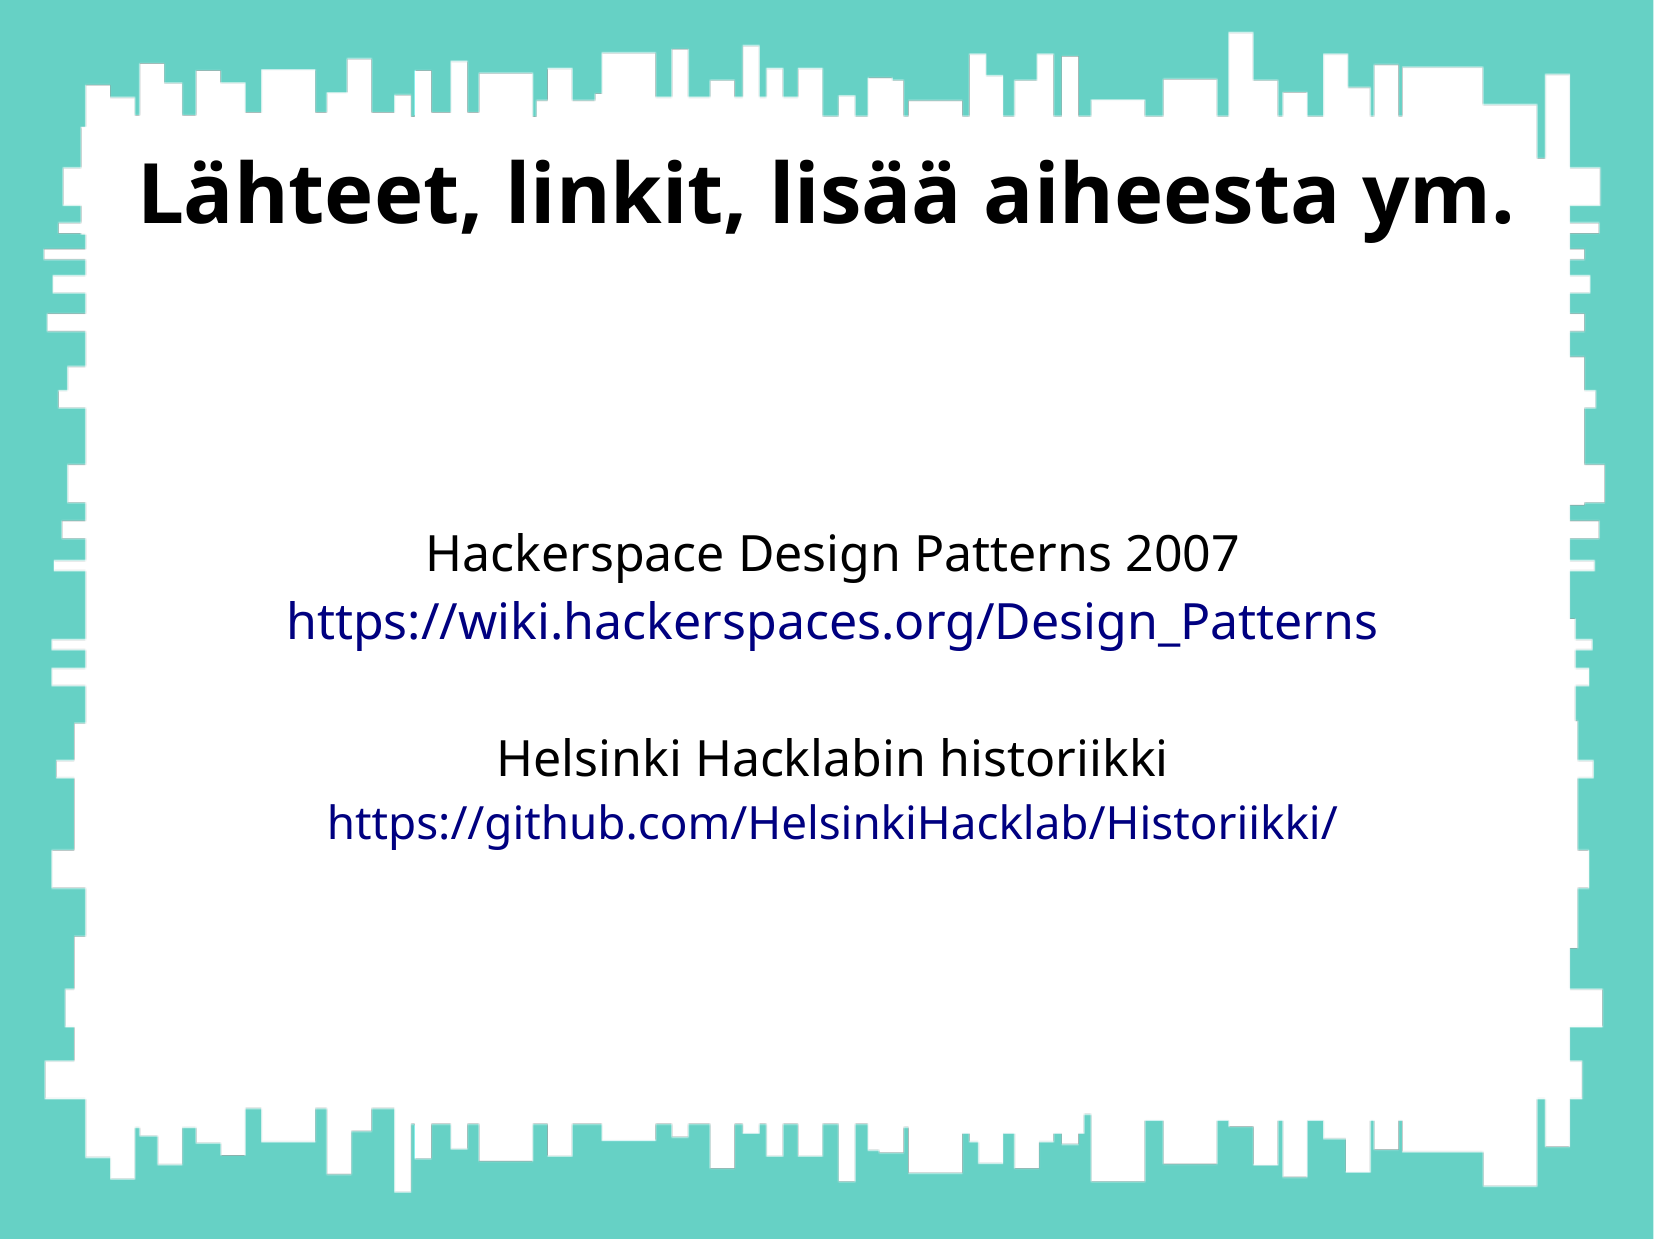

# Lähteet, linkit, lisää aiheesta ym.
Hackerspace Design Patterns 2007
https://wiki.hackerspaces.org/Design_Patterns
Helsinki Hacklabin historiikki
https://github.com/HelsinkiHacklab/Historiikki/